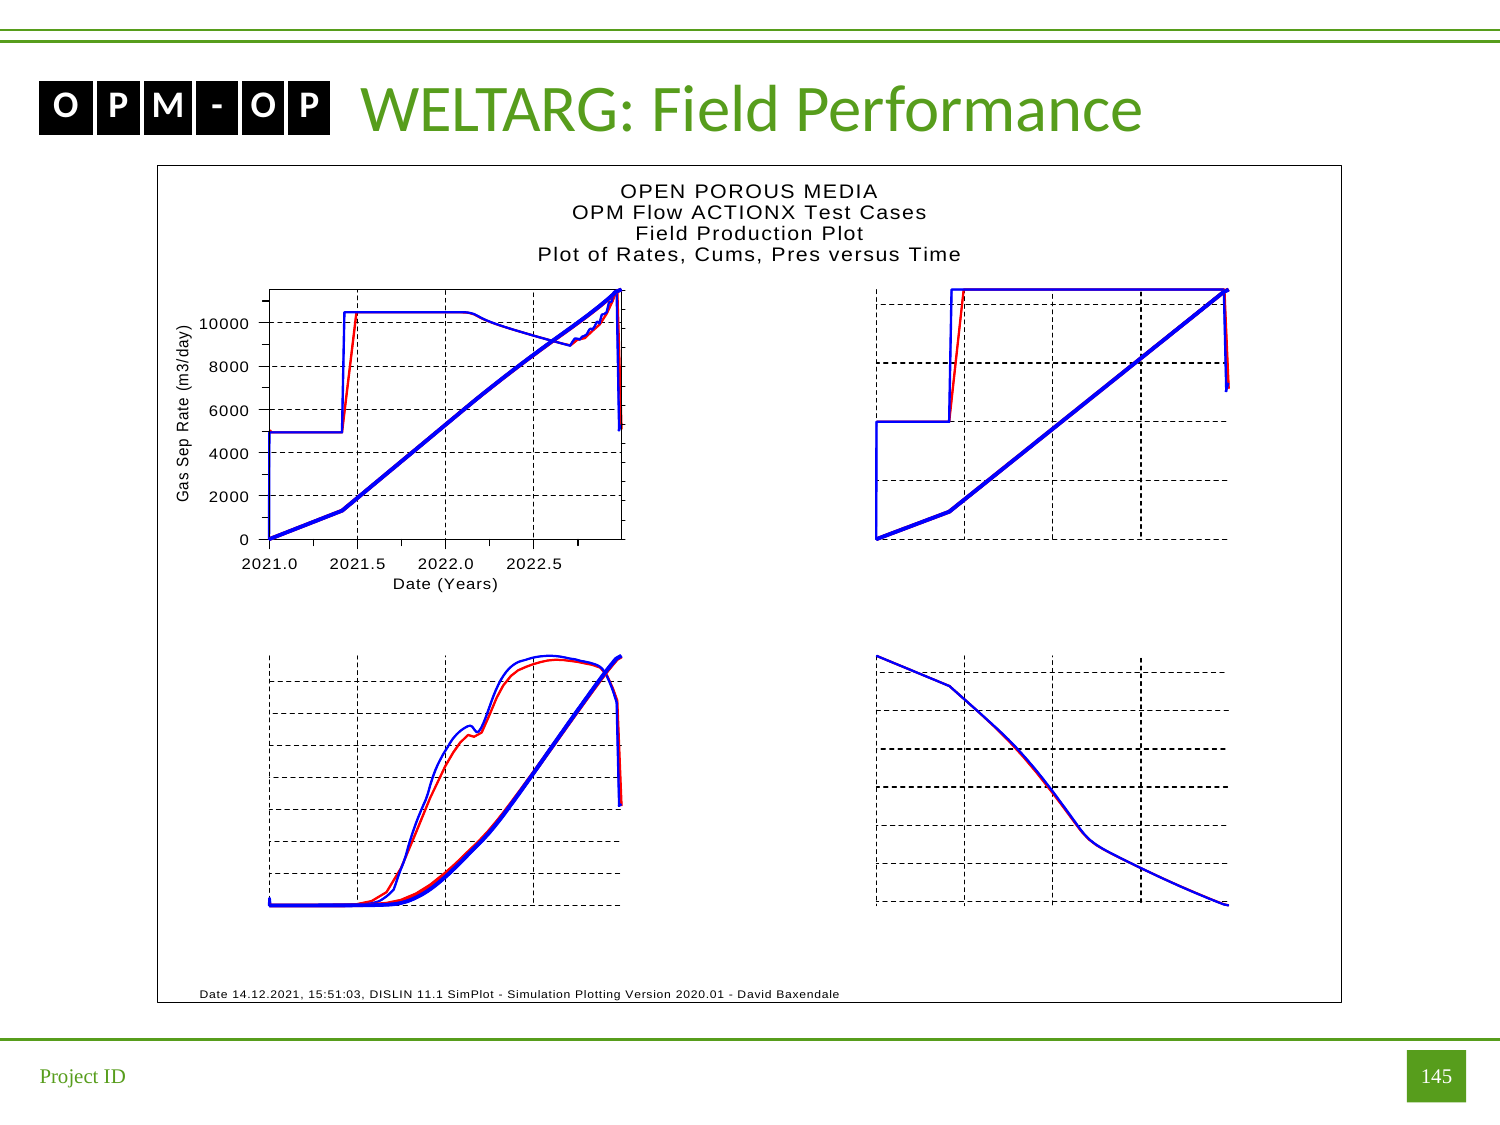

# WELTARG: Field Performance
Project ID
145